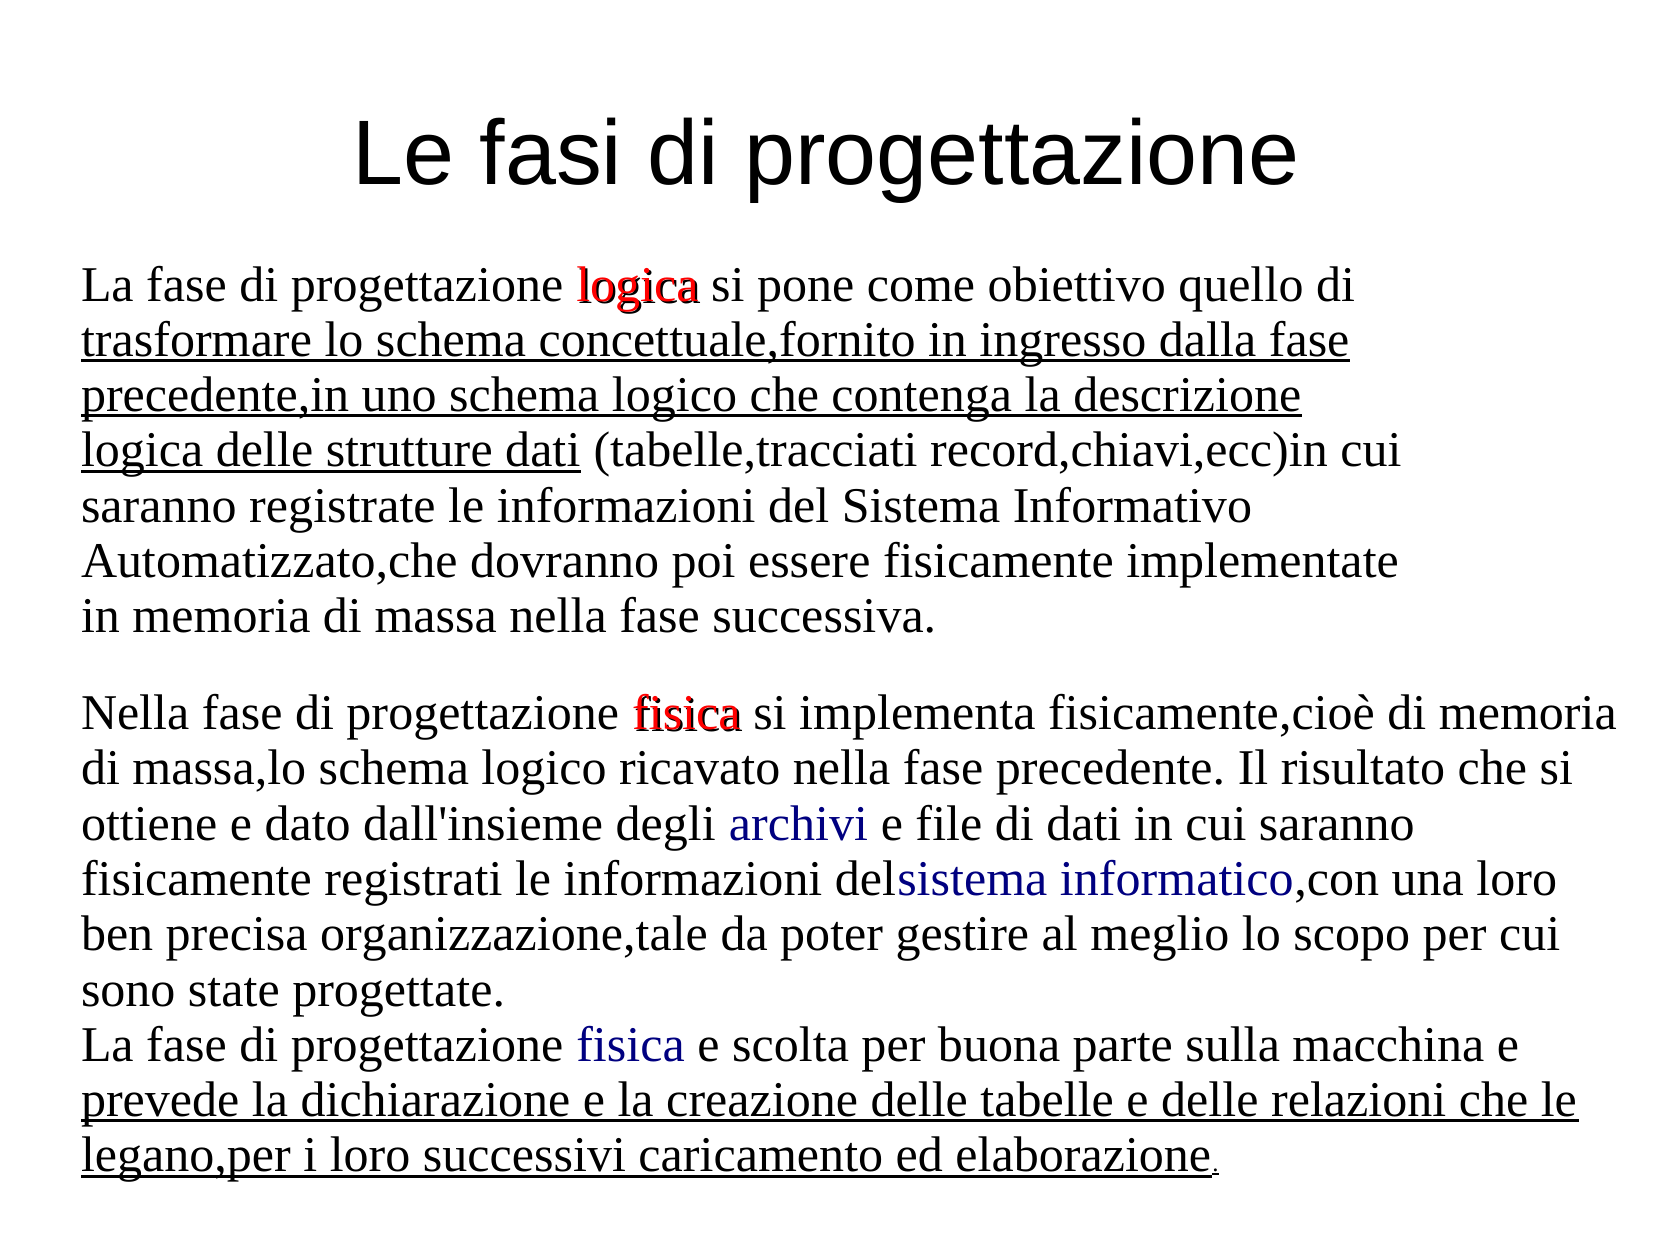

# Le fasi di progettazione
La fase di progettazione logica si pone come obiettivo quello di trasformare lo schema concettuale,fornito in ingresso dalla fase precedente,in uno schema logico che contenga la descrizione logica delle strutture dati (tabelle,tracciati record,chiavi,ecc)in cui saranno registrate le informazioni del Sistema Informativo Automatizzato,che dovranno poi essere fisicamente implementate in memoria di massa nella fase successiva.
Nella fase di progettazione fisica si implementa fisicamente,cioè di memoria di massa,lo schema logico ricavato nella fase precedente. Il risultato che si ottiene e dato dall'insieme degli archivi e file di dati in cui saranno fisicamente registrati le informazioni delsistema informatico,con una loro ben precisa organizzazione,tale da poter gestire al meglio lo scopo per cui sono state progettate.
La fase di progettazione fisica e scolta per buona parte sulla macchina e prevede la dichiarazione e la creazione delle tabelle e delle relazioni che le legano,per i loro successivi caricamento ed elaborazione.